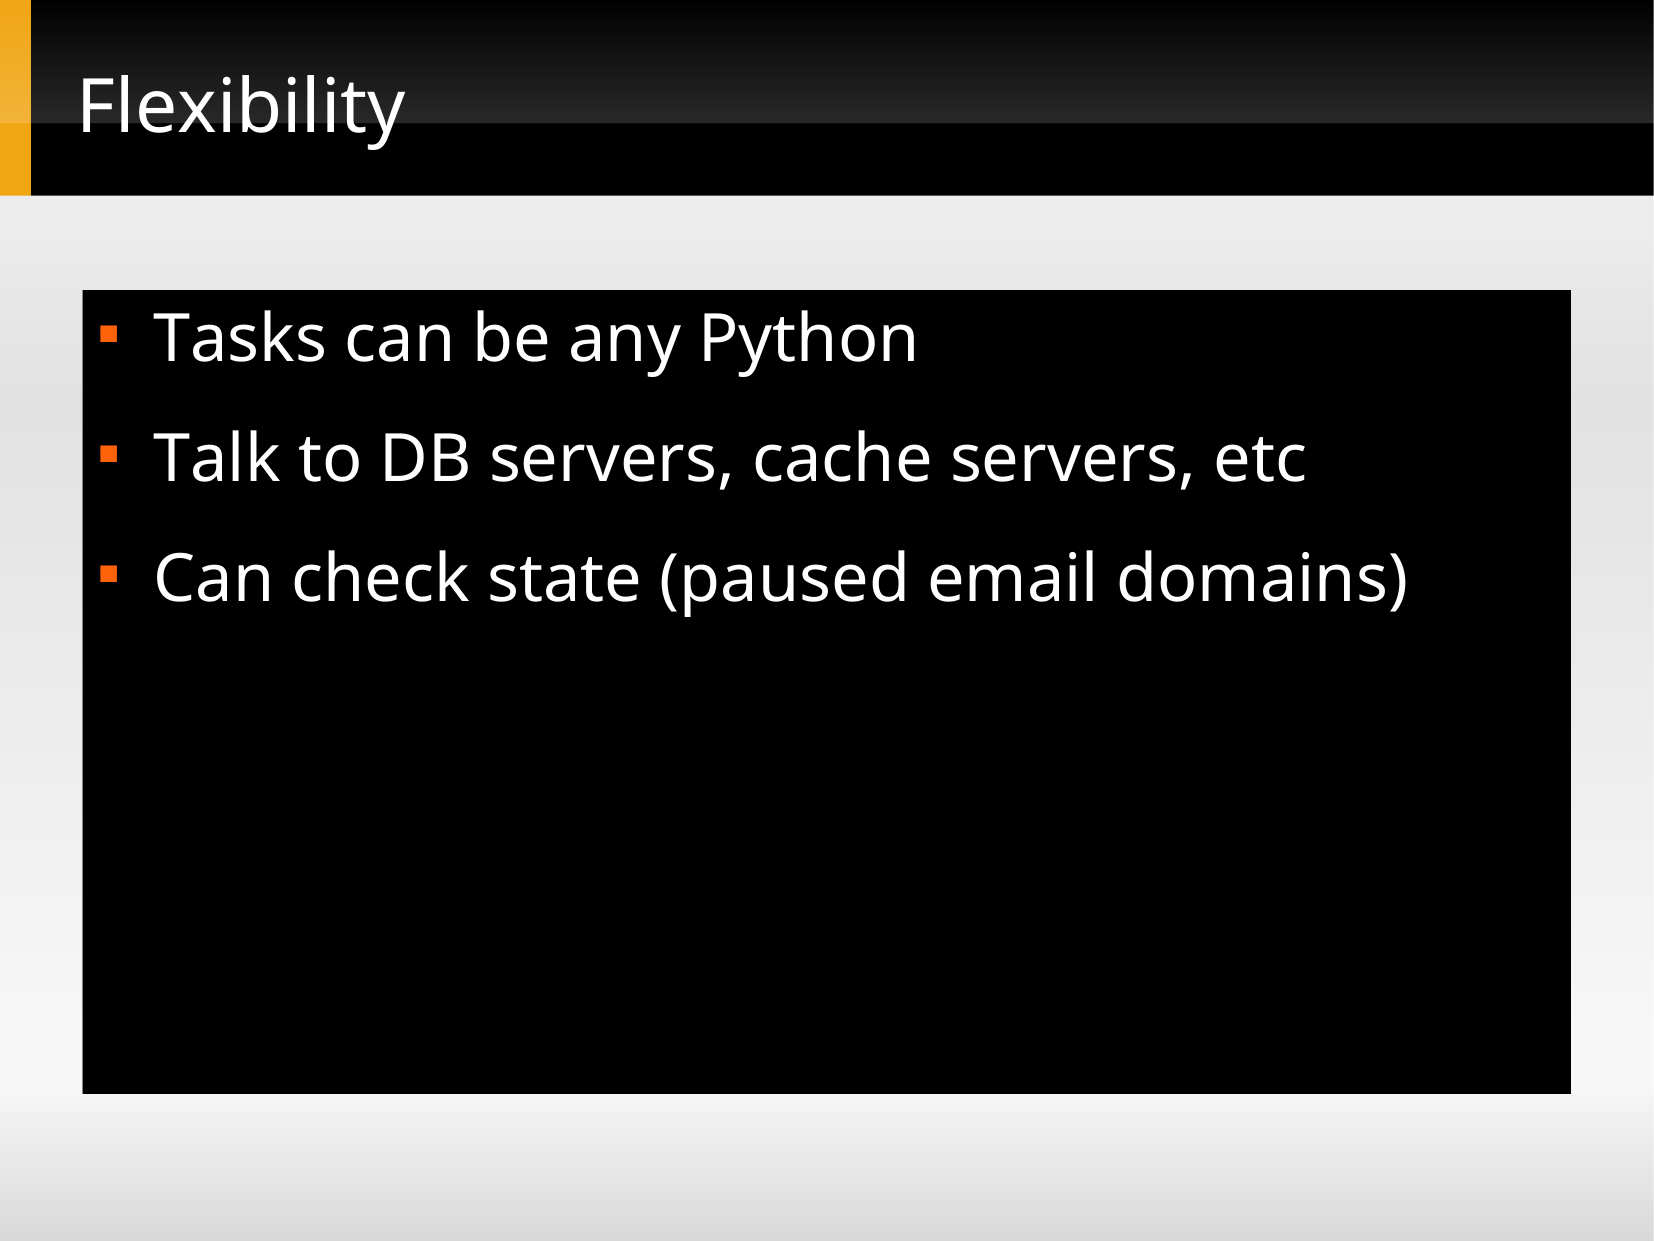

# Flexibility
Tasks can be any Python
Talk to DB servers, cache servers, etc
Can check state (paused email domains)